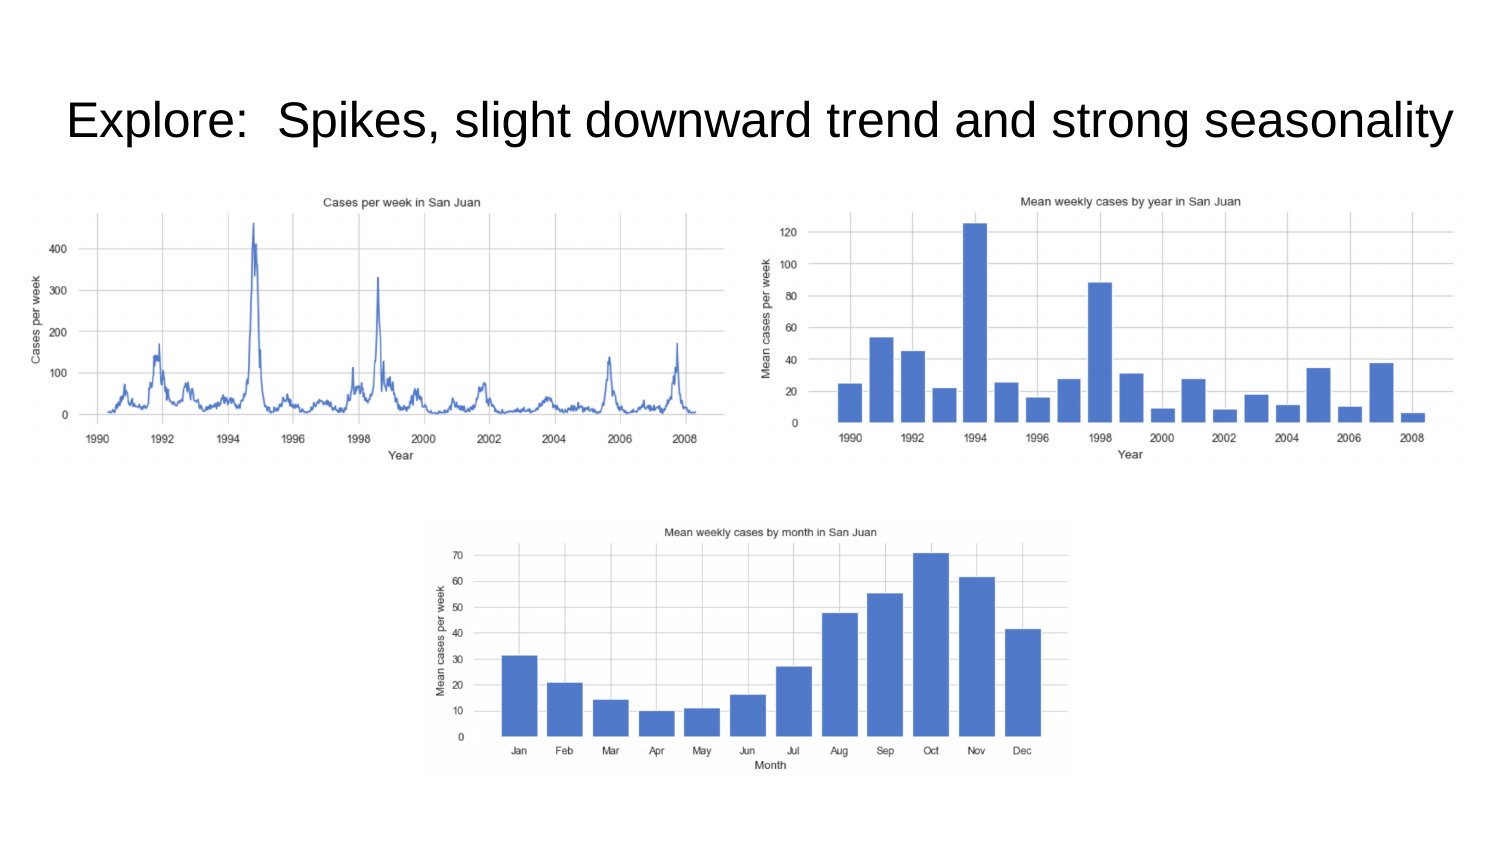

# Explore: Spikes, slight downward trend and strong seasonality